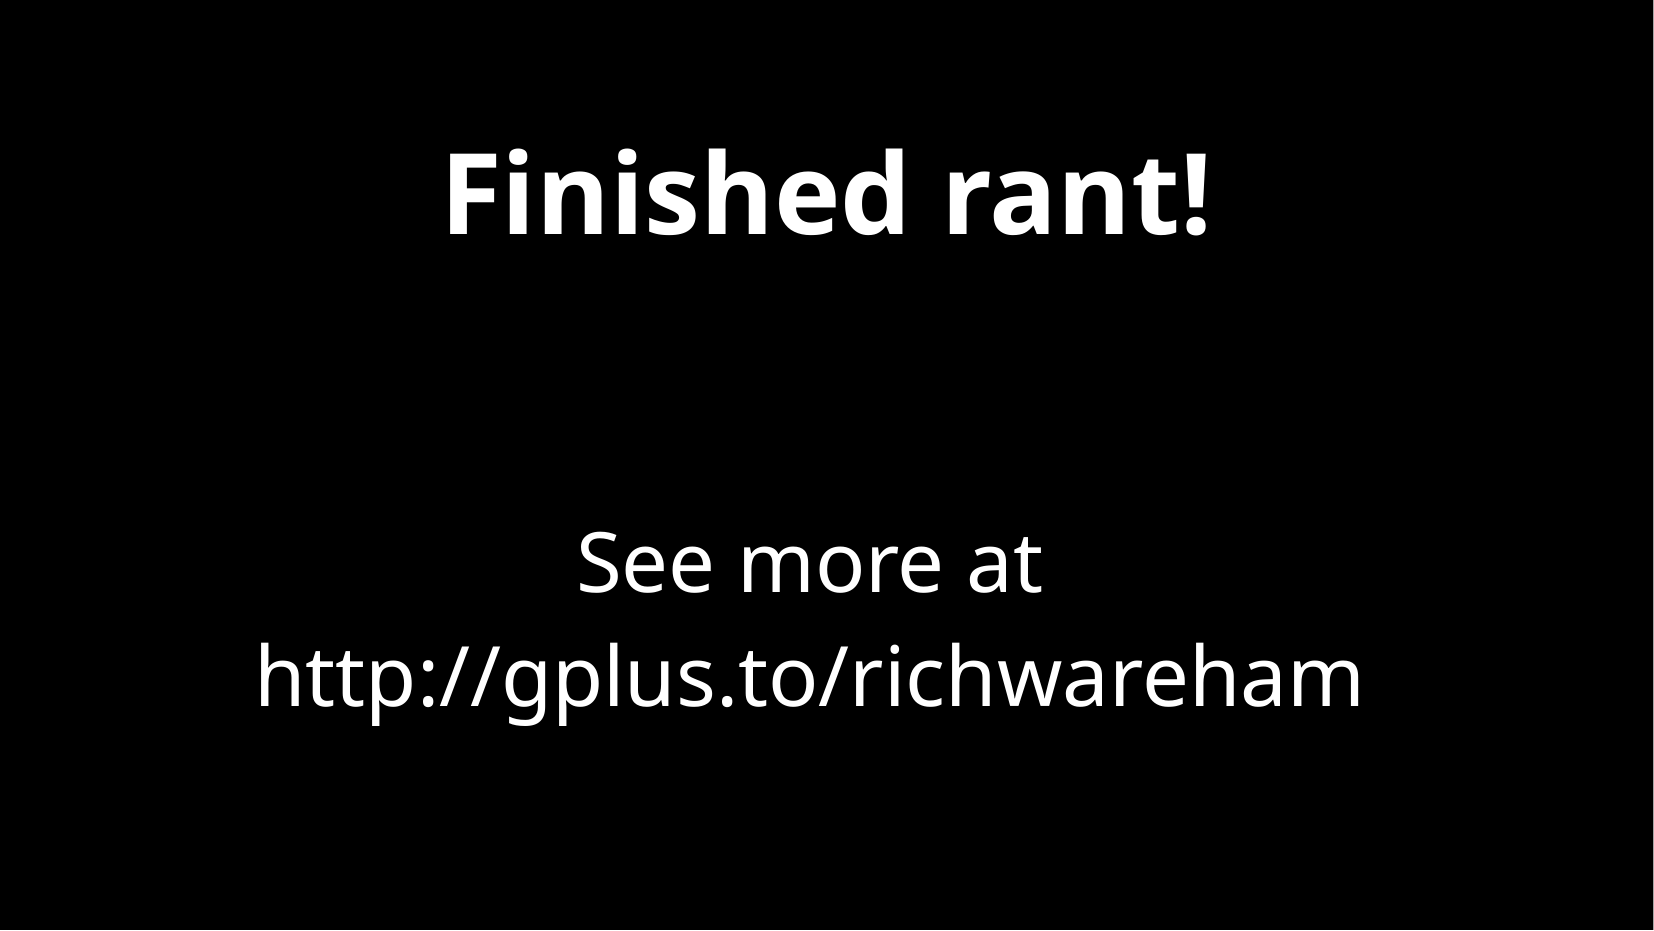

# Finished rant!
See more at
http://gplus.to/richwareham